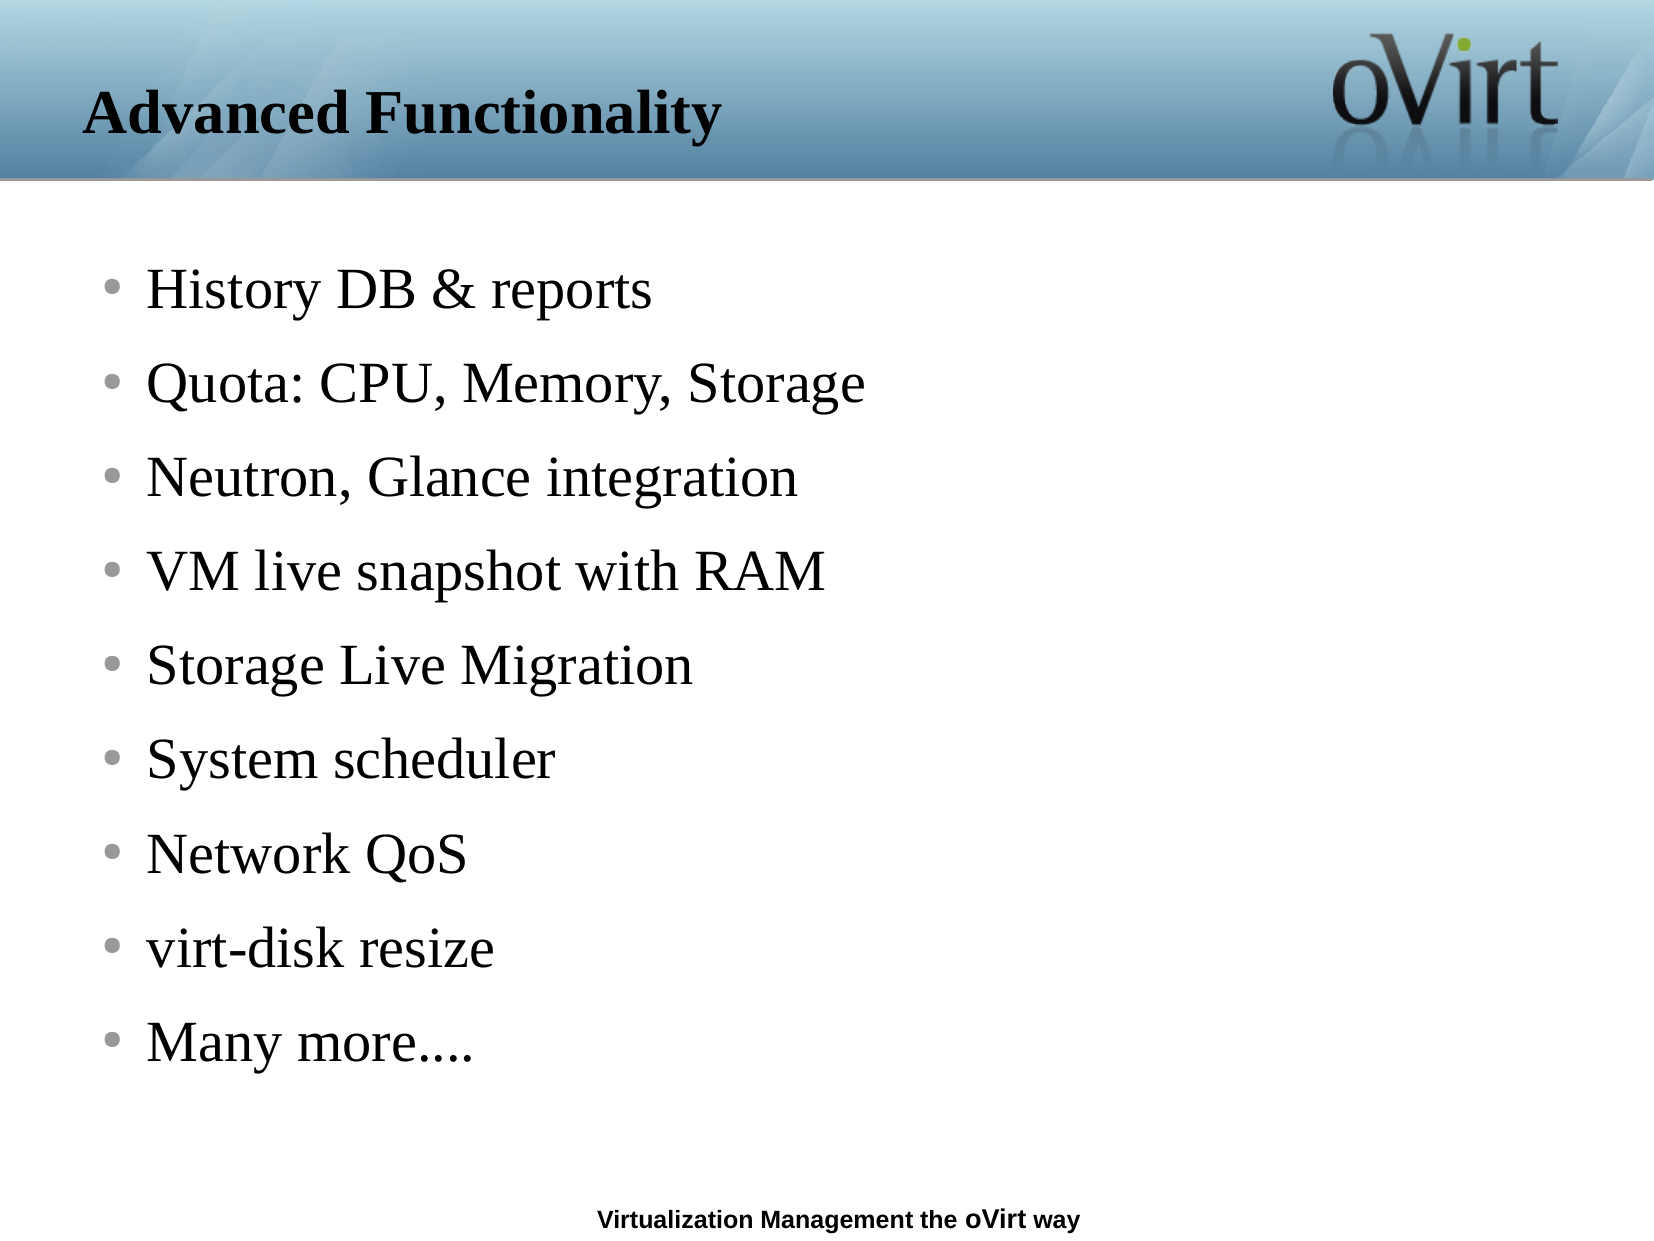

# Advanced Functionality
History DB & reports
Quota: CPU, Memory, Storage
Neutron, Glance integration
VM live snapshot with RAM
Storage Live Migration
System scheduler
Network QoS
virt-disk resize
Many more....